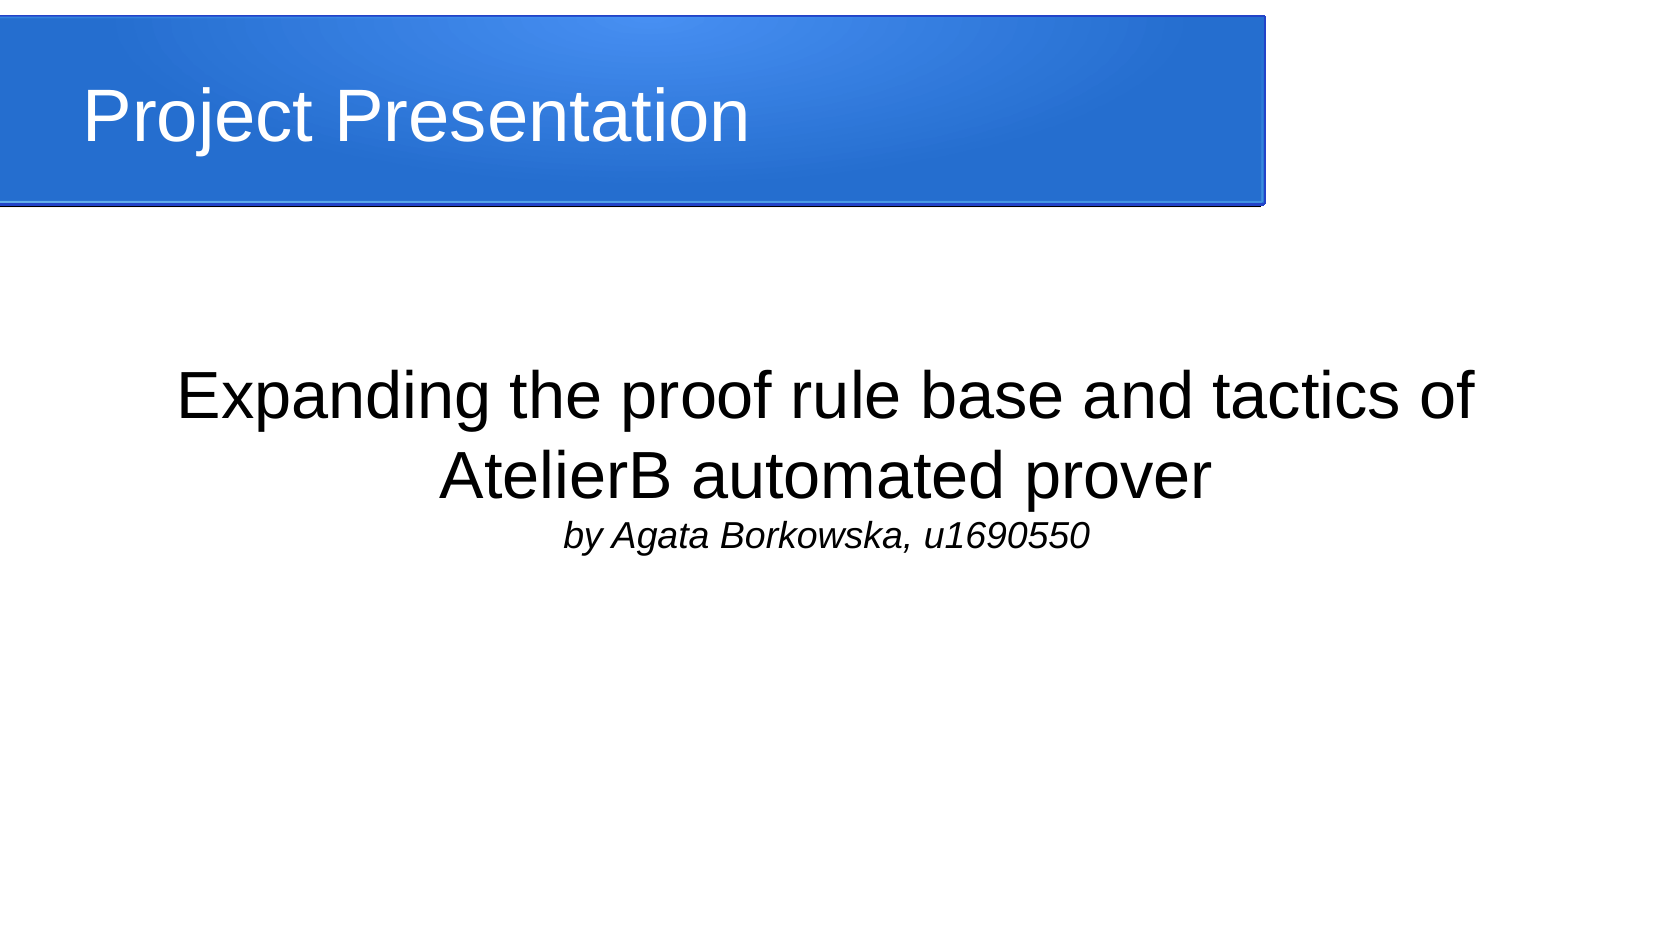

Project Presentation
Expanding the proof rule base and tactics of AtelierB automated prover
by Agata Borkowska, u1690550